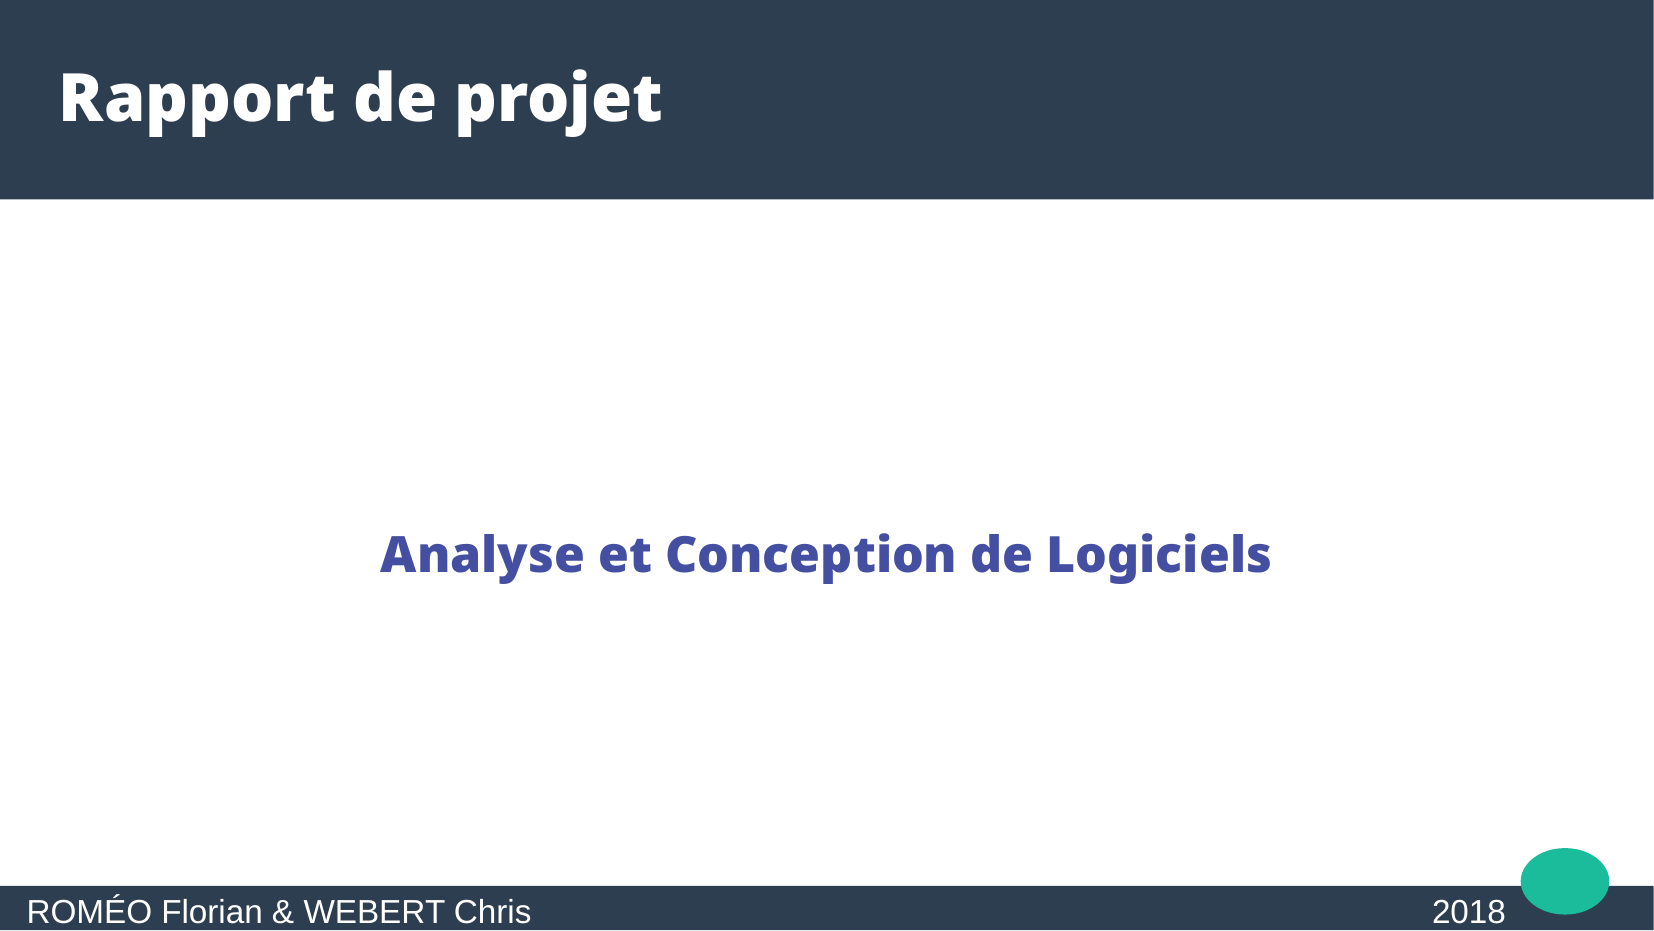

# Rapport de projet
Analyse et Conception de Logiciels
ROMÉO Florian & WEBERT Chris
2018